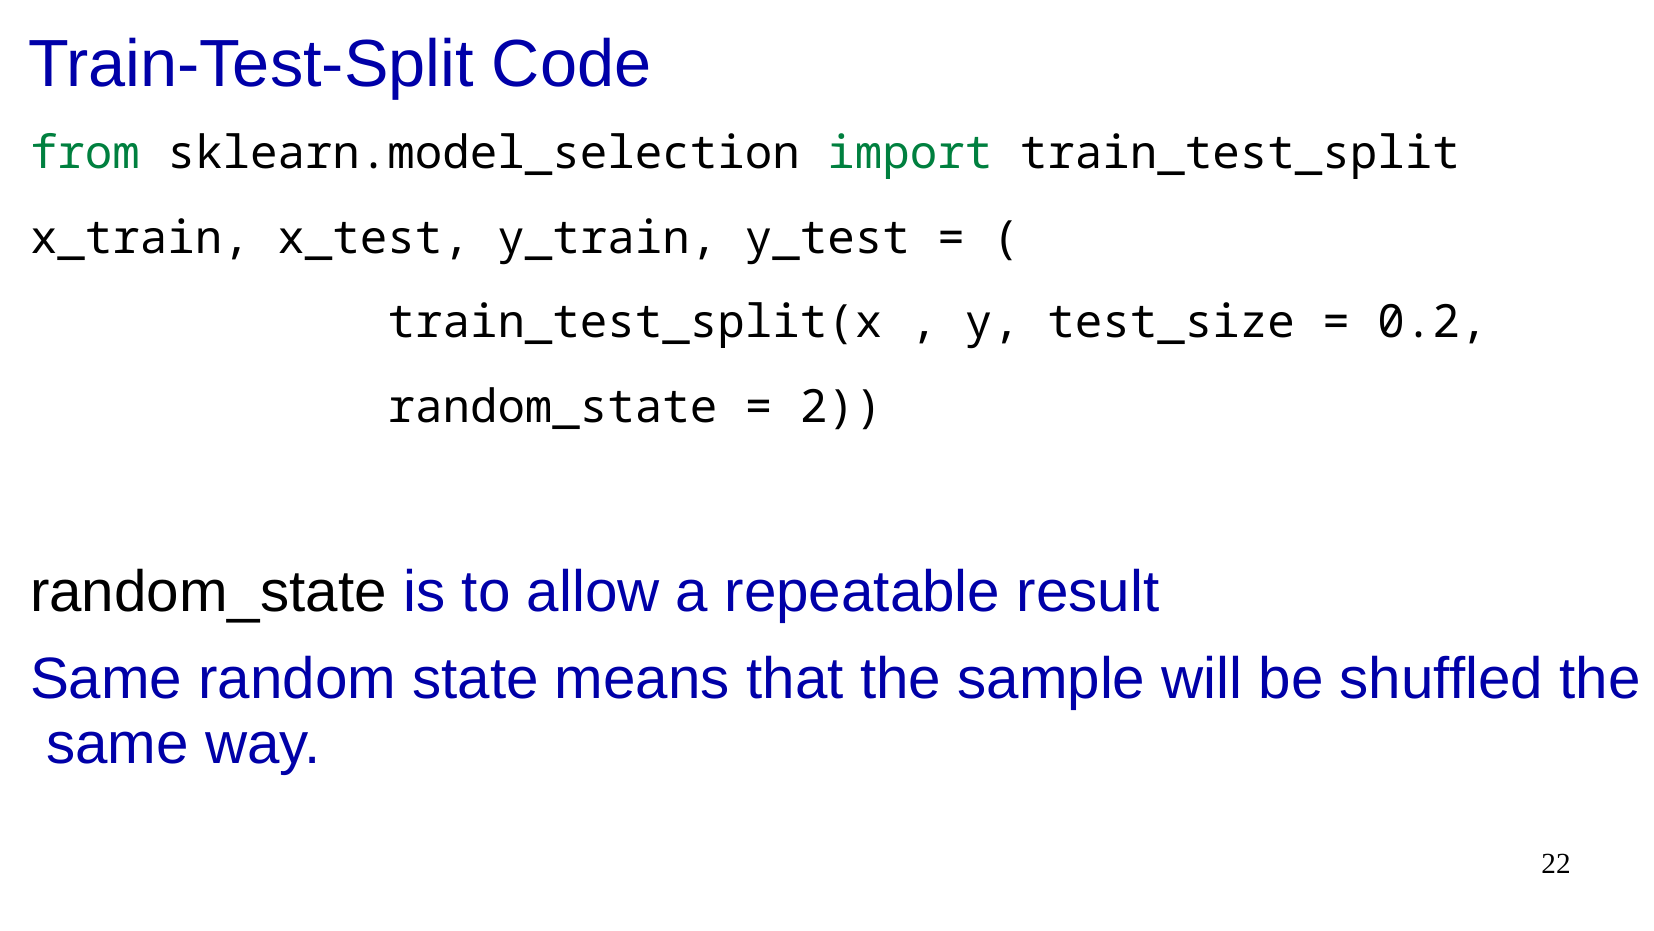

# Train-Test-Split Code
from sklearn.model_selection import train_test_split
x_train, x_test, y_train, y_test = (
 train_test_split(x , y, test_size = 0.2,
 random_state = 2))
random_state is to allow a repeatable result
Same random state means that the sample will be shuffled the same way.
22